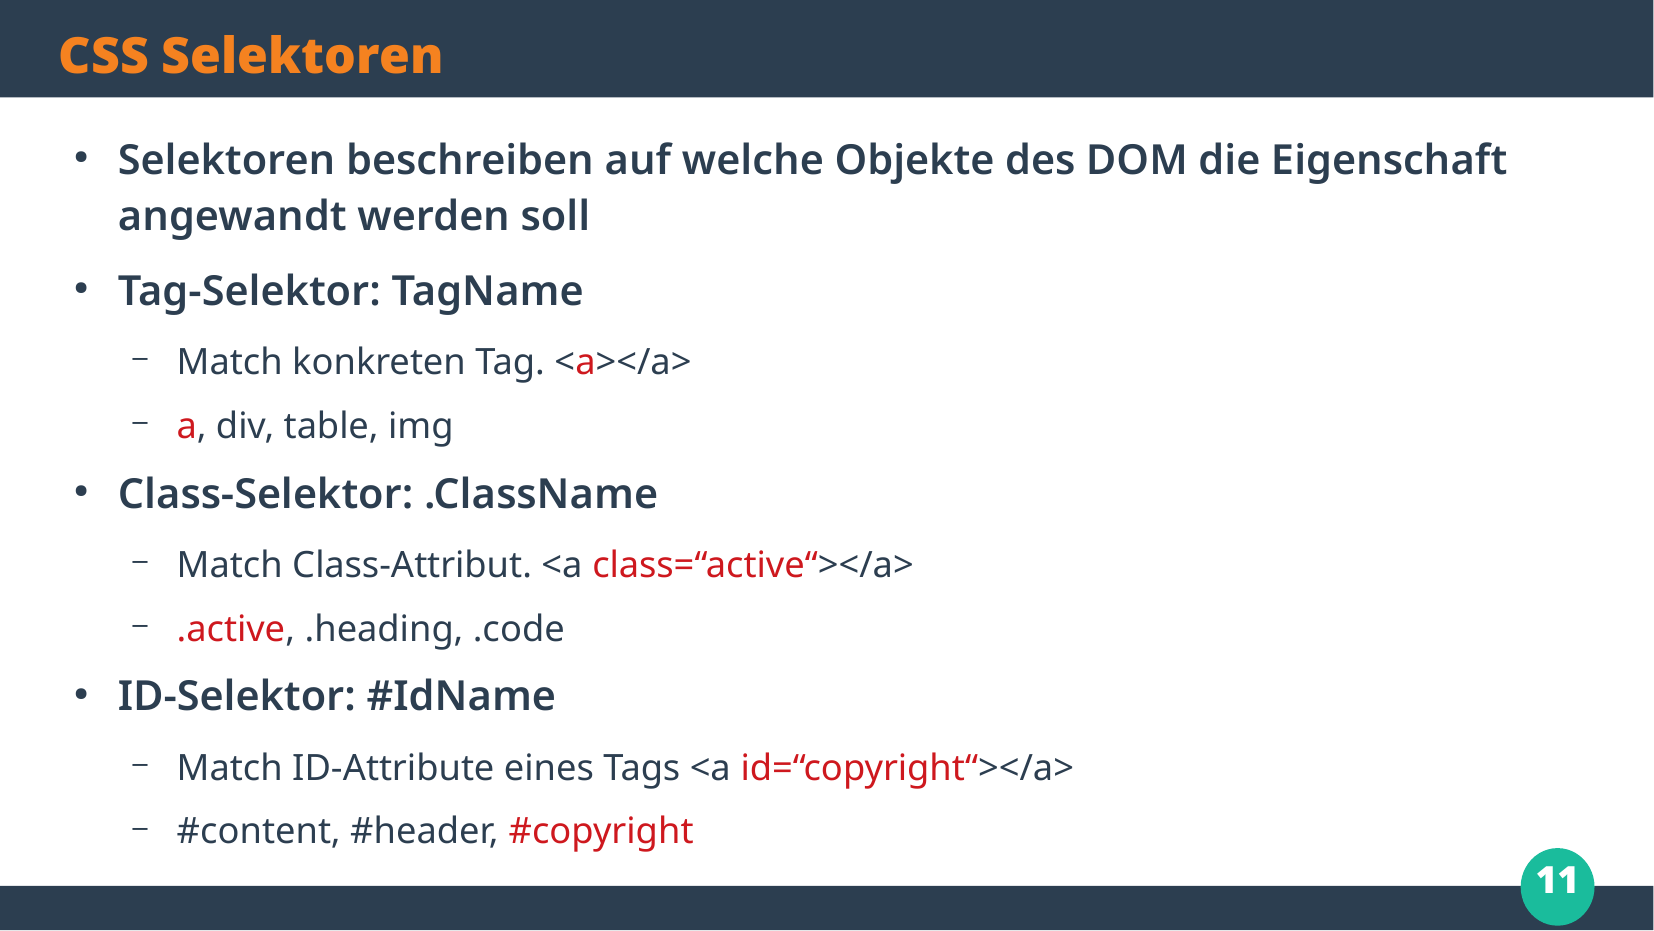

# CSS Selektoren
Selektoren beschreiben auf welche Objekte des DOM die Eigenschaft angewandt werden soll
Tag-Selektor: TagName
Match konkreten Tag. <a></a>
a, div, table, img
Class-Selektor: .ClassName
Match Class-Attribut. <a class=“active“></a>
.active, .heading, .code
ID-Selektor: #IdName
Match ID-Attribute eines Tags <a id=“copyright“></a>
#content, #header, #copyright
11